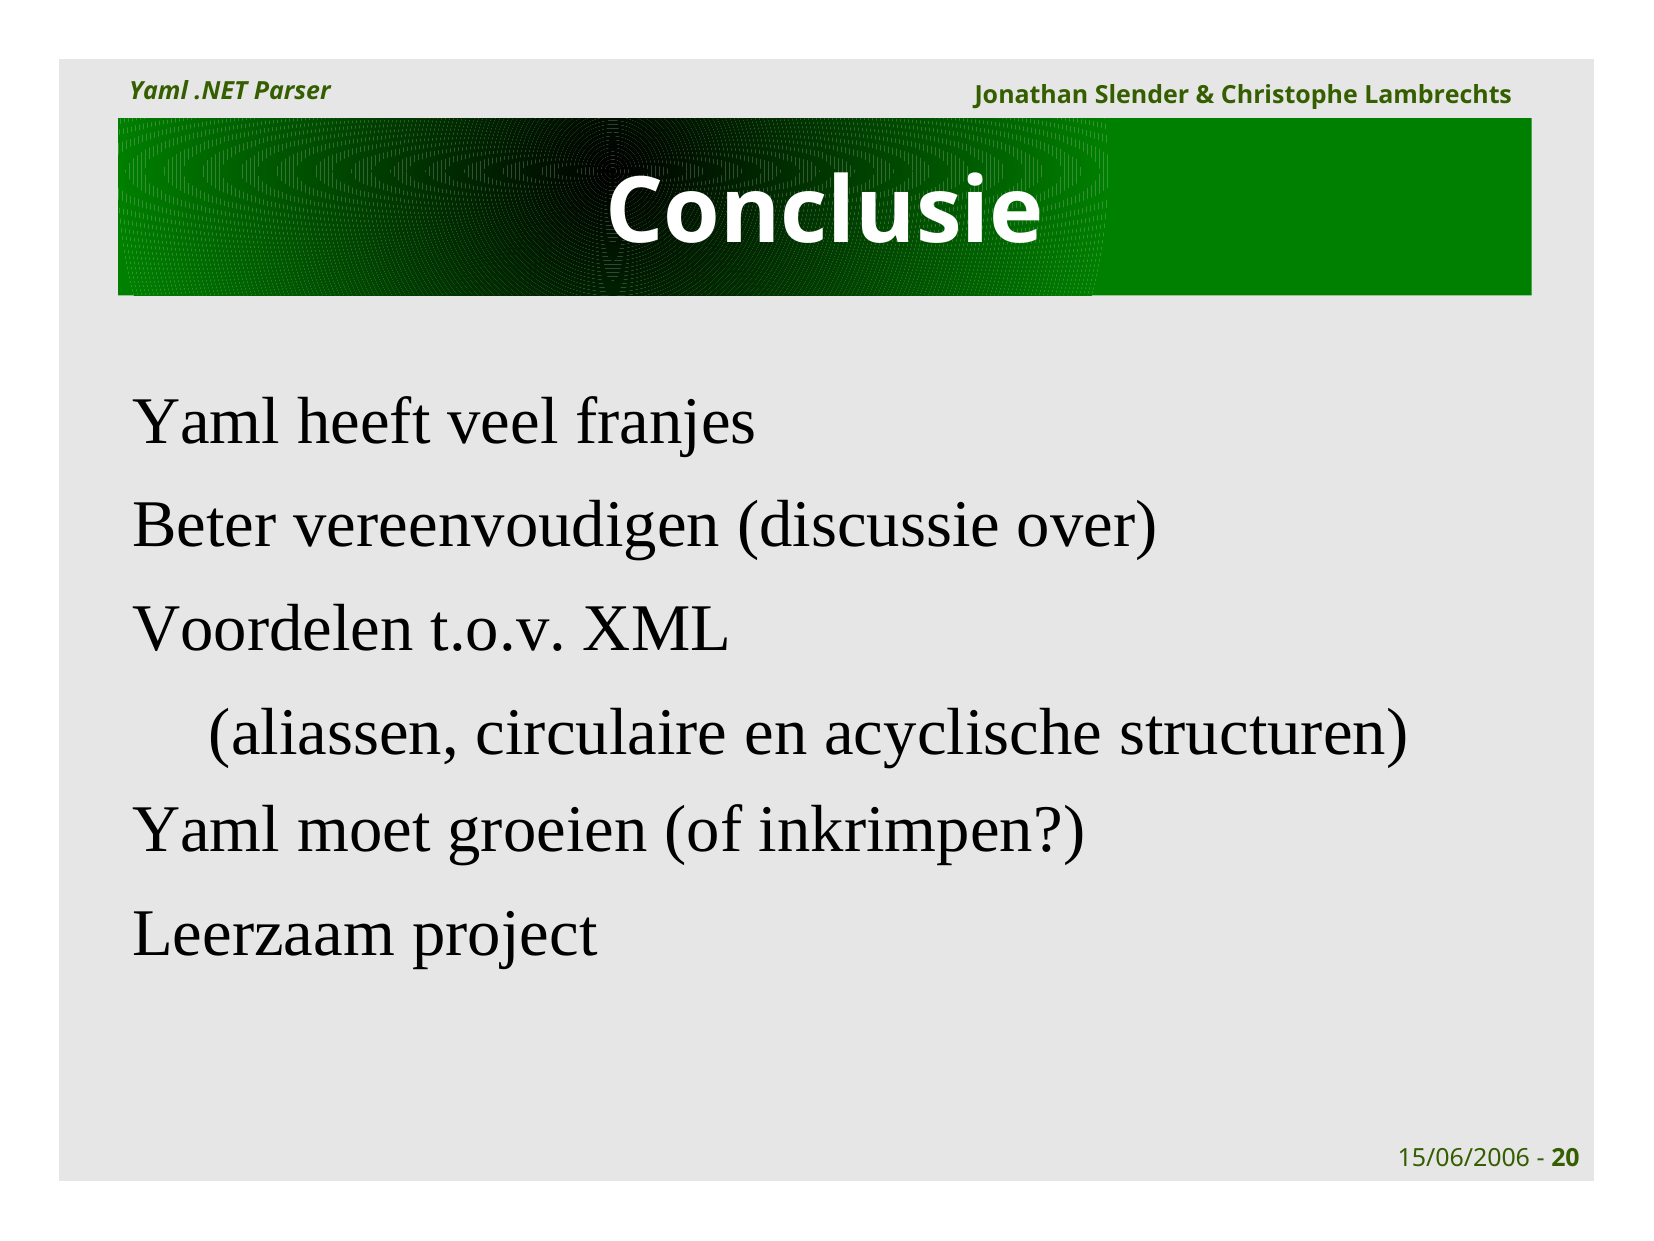

# Conclusie
Yaml heeft veel franjes
Beter vereenvoudigen (discussie over)
Voordelen t.o.v. XML
(aliassen, circulaire en acyclische structuren)
Yaml moet groeien (of inkrimpen?)
Leerzaam project